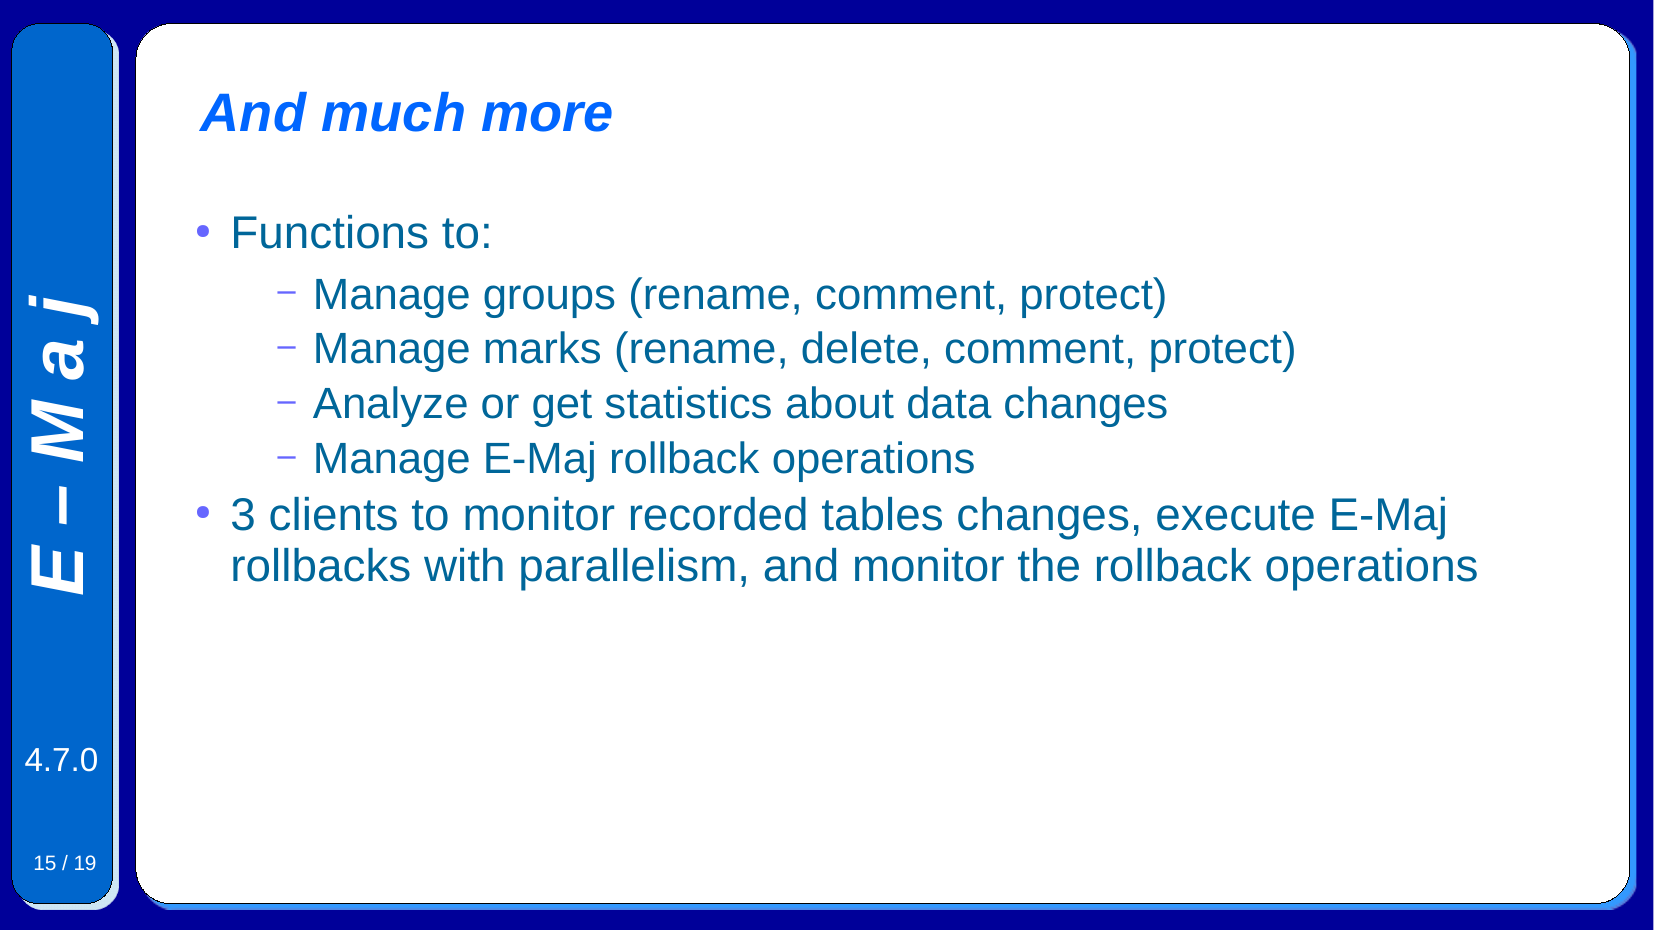

# And much more
Functions to:
Manage groups (rename, comment, protect)
Manage marks (rename, delete, comment, protect)
Analyze or get statistics about data changes
Manage E-Maj rollback operations
3 clients to monitor recorded tables changes, execute E-Maj rollbacks with parallelism, and monitor the rollback operations